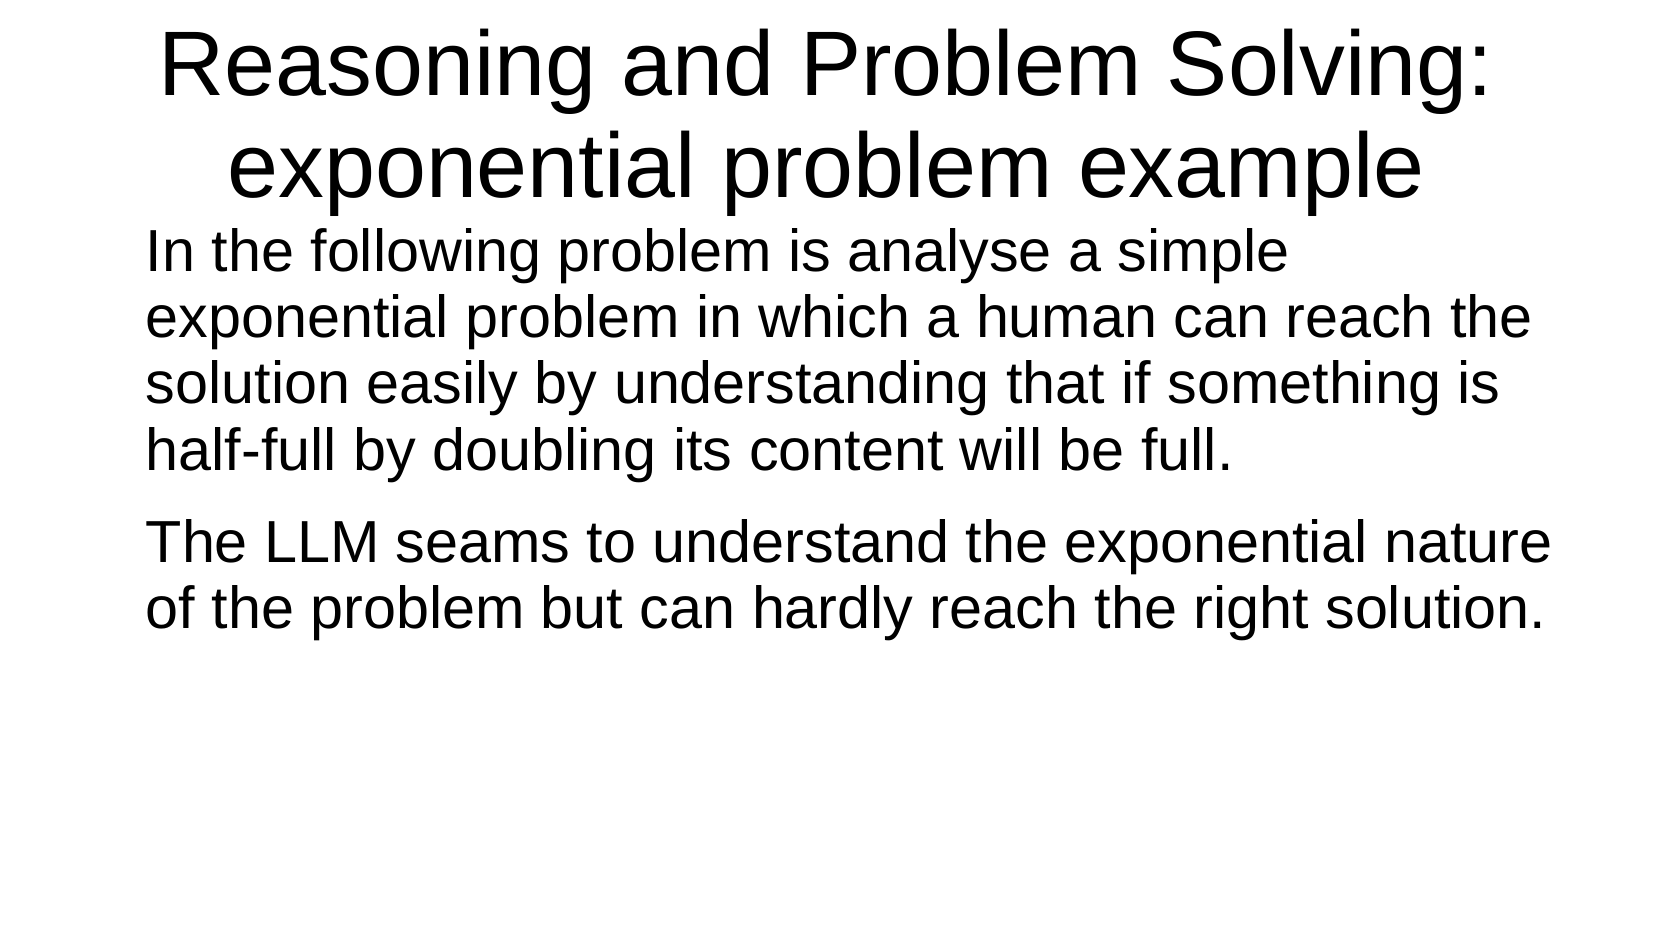

# Reasoning and Problem Solving: exponential problem example
In the following problem is analyse a simple exponential problem in which a human can reach the solution easily by understanding that if something is half-full by doubling its content will be full.
The LLM seams to understand the exponential nature of the problem but can hardly reach the right solution.